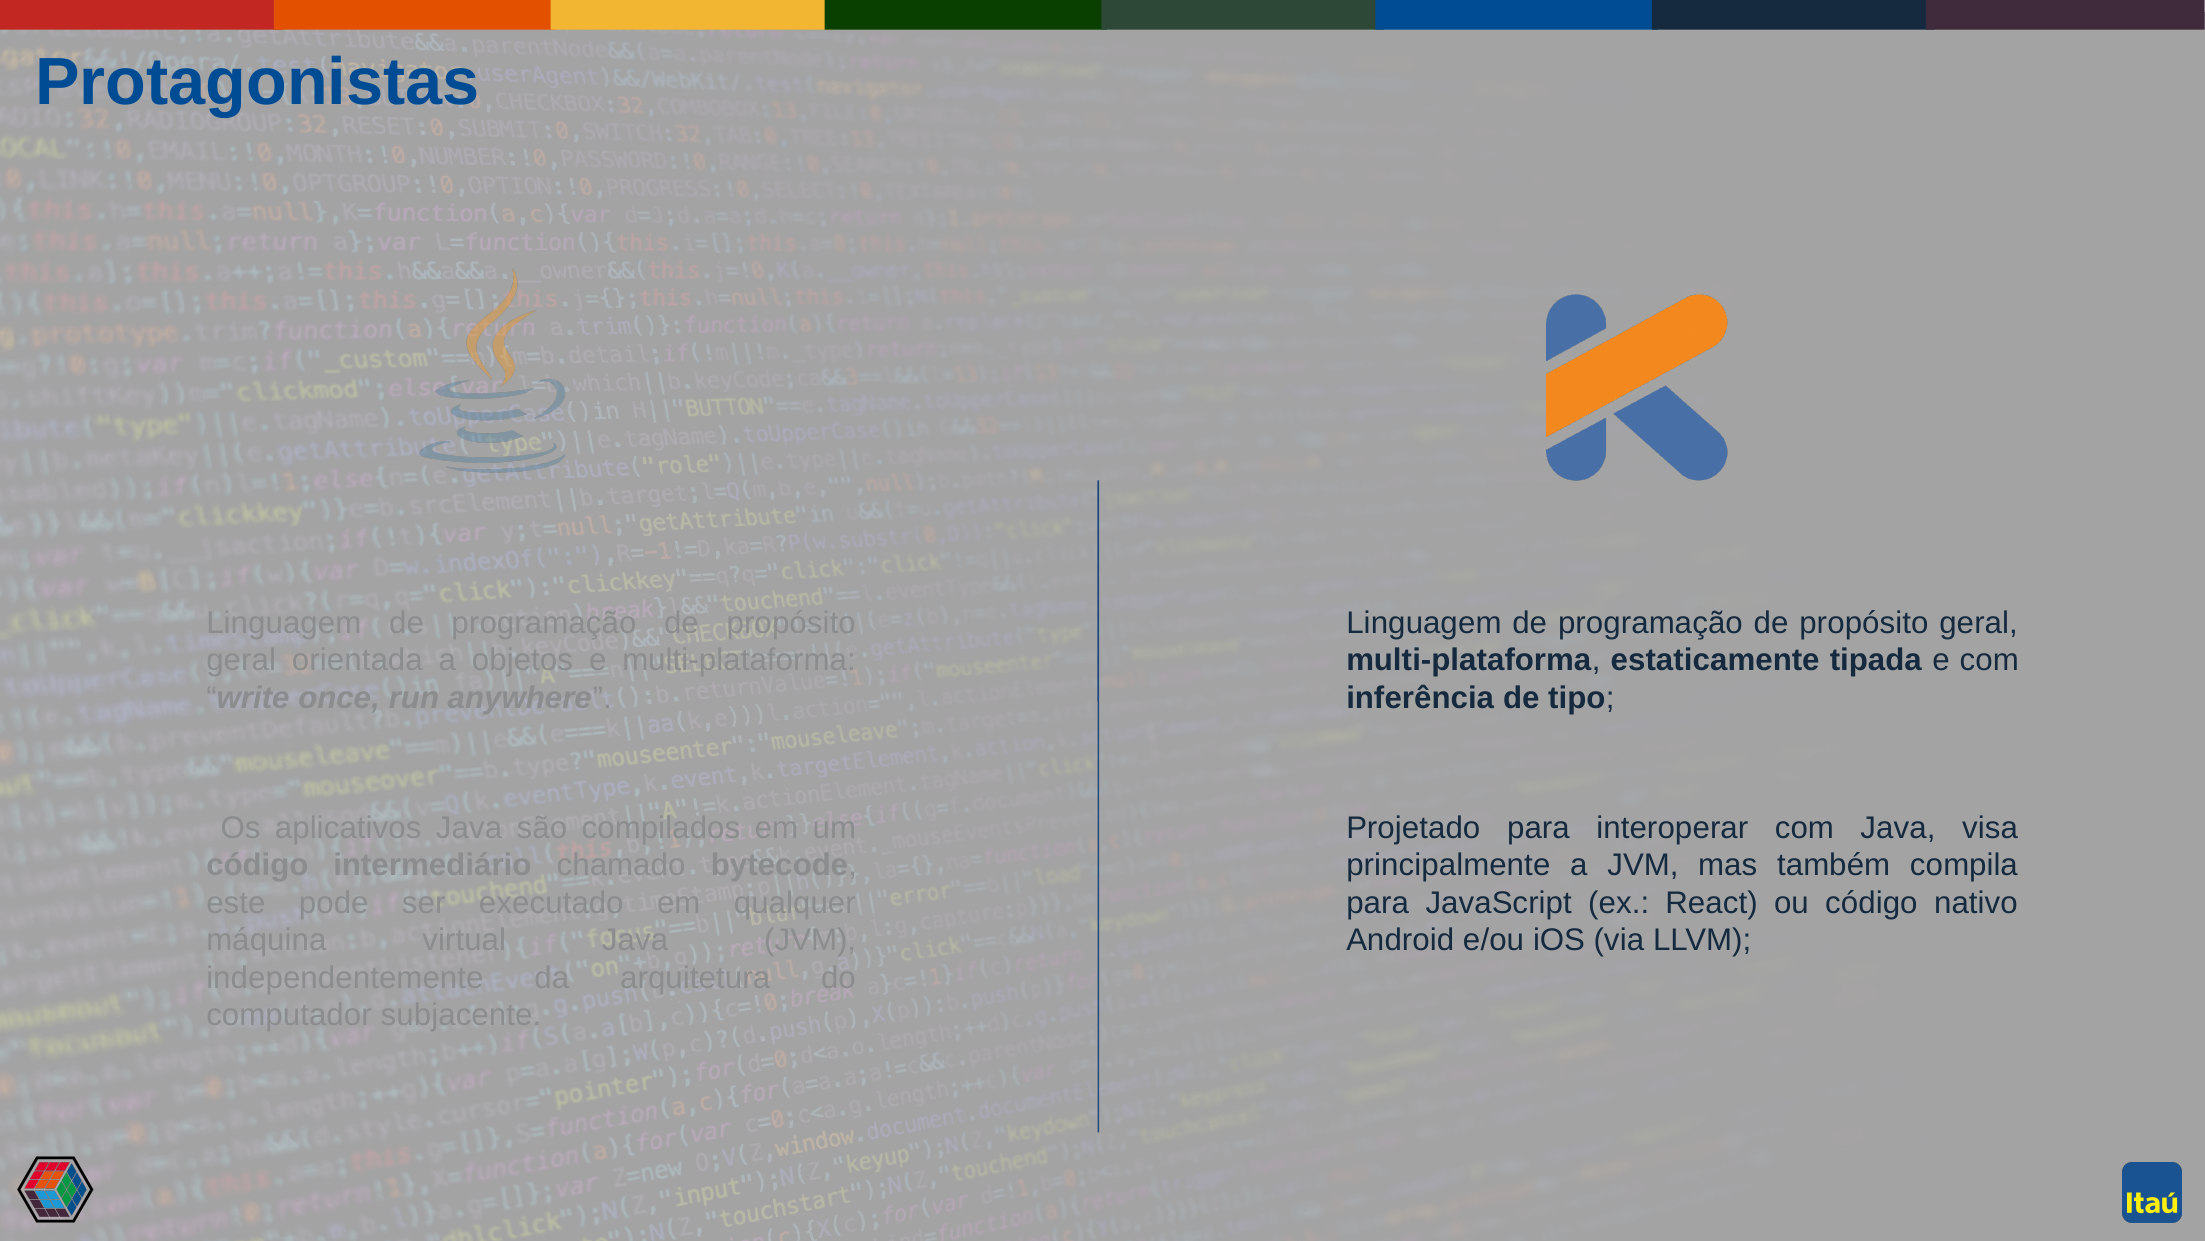

# Protagonistas
Linguagem de programação de propósito geral orientada a objetos e multi-plataforma: “write once, run anywhere”.
 Os aplicativos Java são compilados em um código intermediário chamado bytecode, este pode ser executado em qualquer máquina virtual Java (JVM), independentemente da arquitetura do computador subjacente.
Linguagem de programação de propósito geral, multi-plataforma, estaticamente tipada e com inferência de tipo;
Projetado para interoperar com Java, visa principalmente a JVM, mas também compila para JavaScript (ex.: React) ou código nativo Android e/ou iOS (via LLVM);